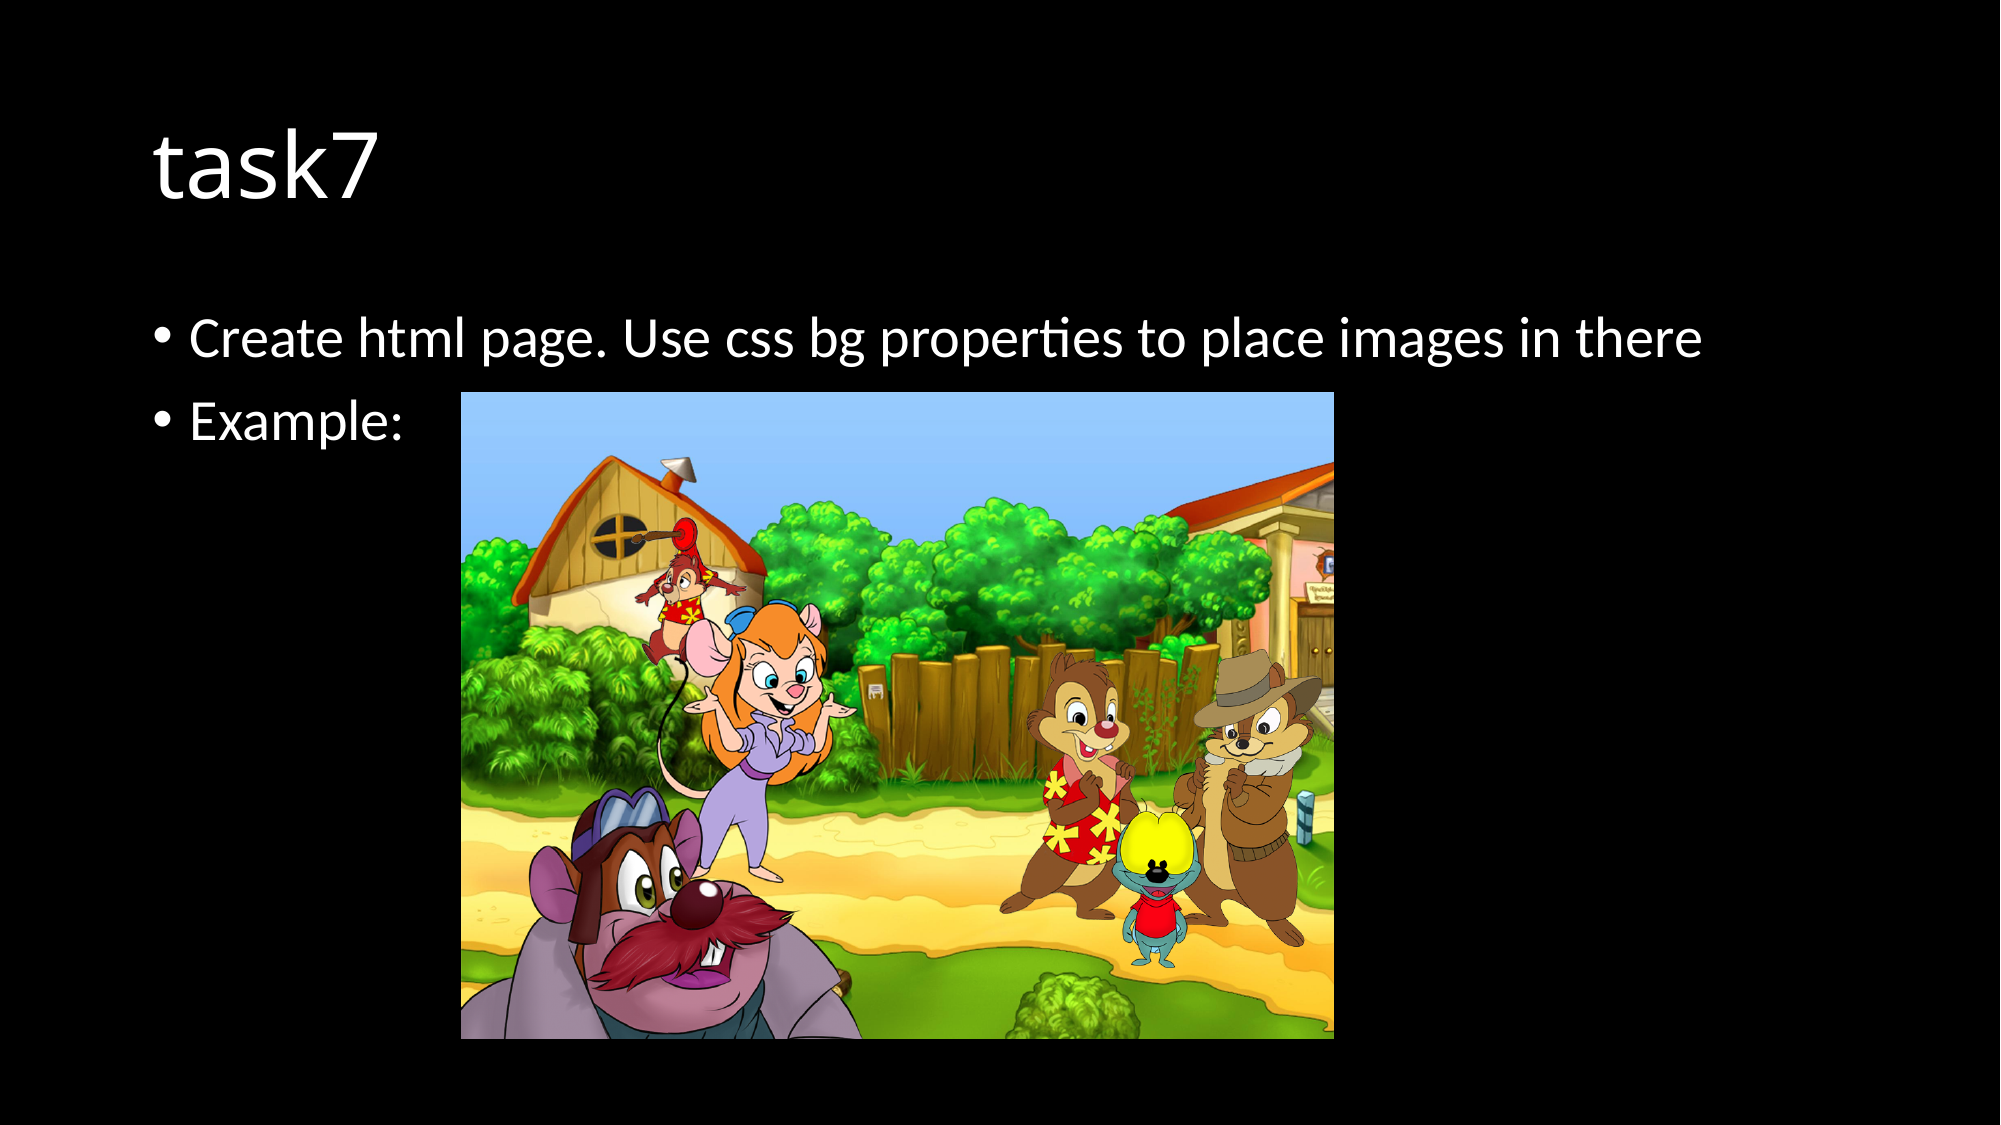

# task7
Create html page. Use css bg properties to place images in there
Example: